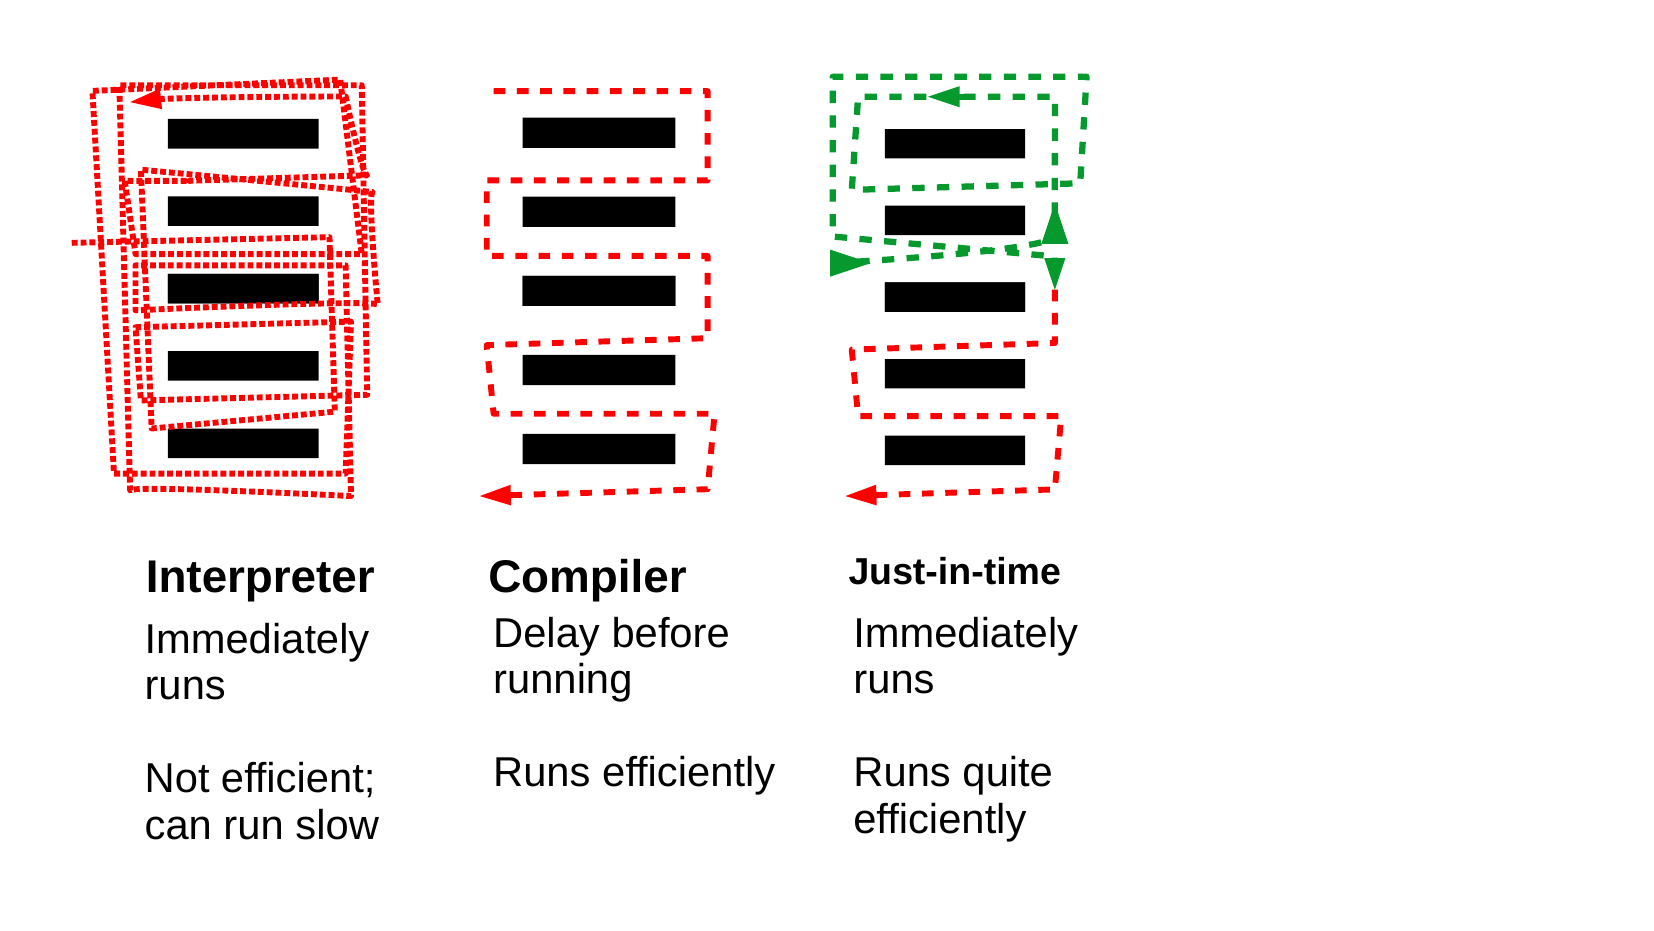

Interpreter
Compiler
Just-in-time
Delay before running
Runs efficiently
Immediately
runs
Runs quite efficiently
Immediately
runs
Not efficient;
can run slow